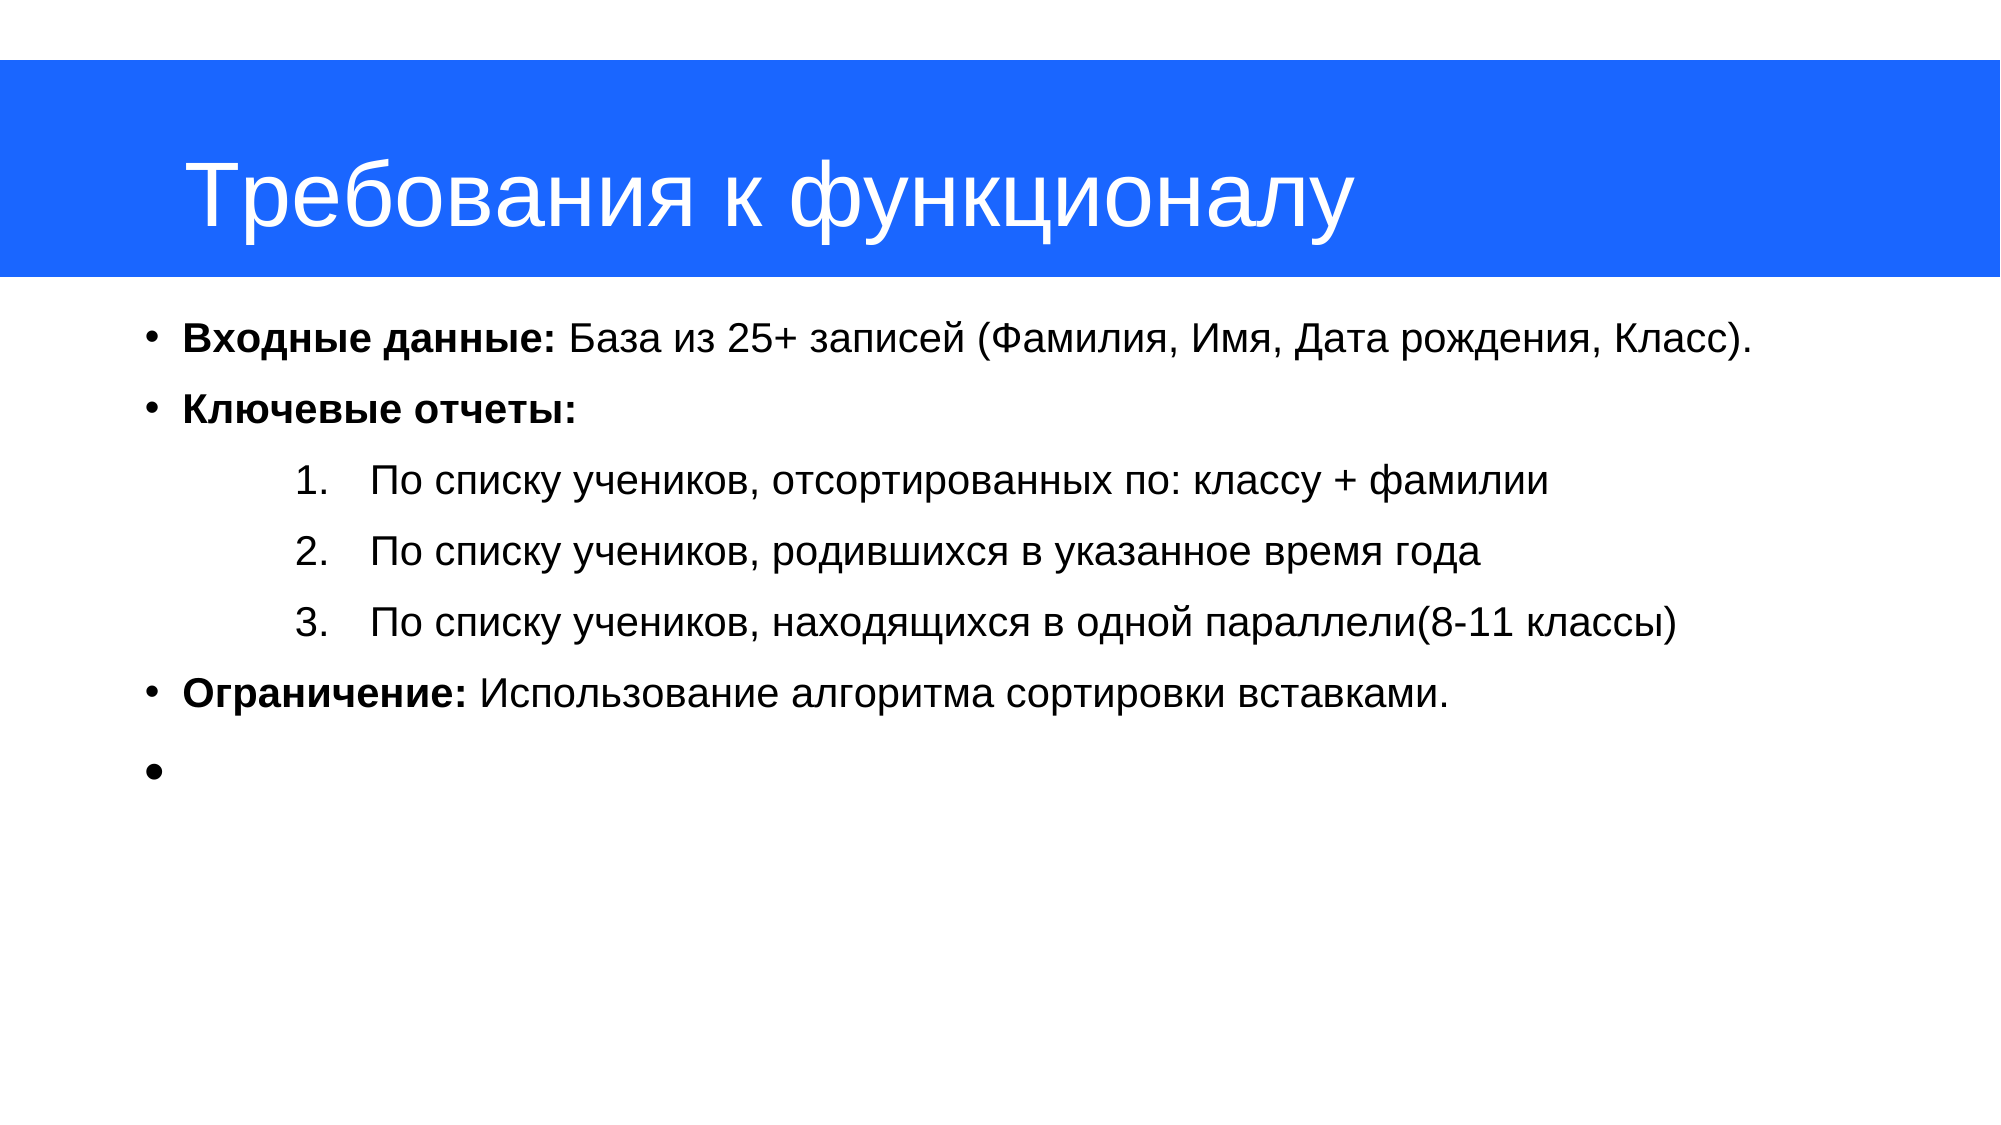

Требования к функционалу
# Входные данные: База из 25+ записей (Фамилия, Имя, Дата рождения, Класс).
Ключевые отчеты:
По списку учеников, отсортированных по: классу + фамилии
По списку учеников, родившихся в указанное время года
По списку учеников, находящихся в одной параллели(8-11 классы)
Ограничение: Использование алгоритма сортировки вставками.